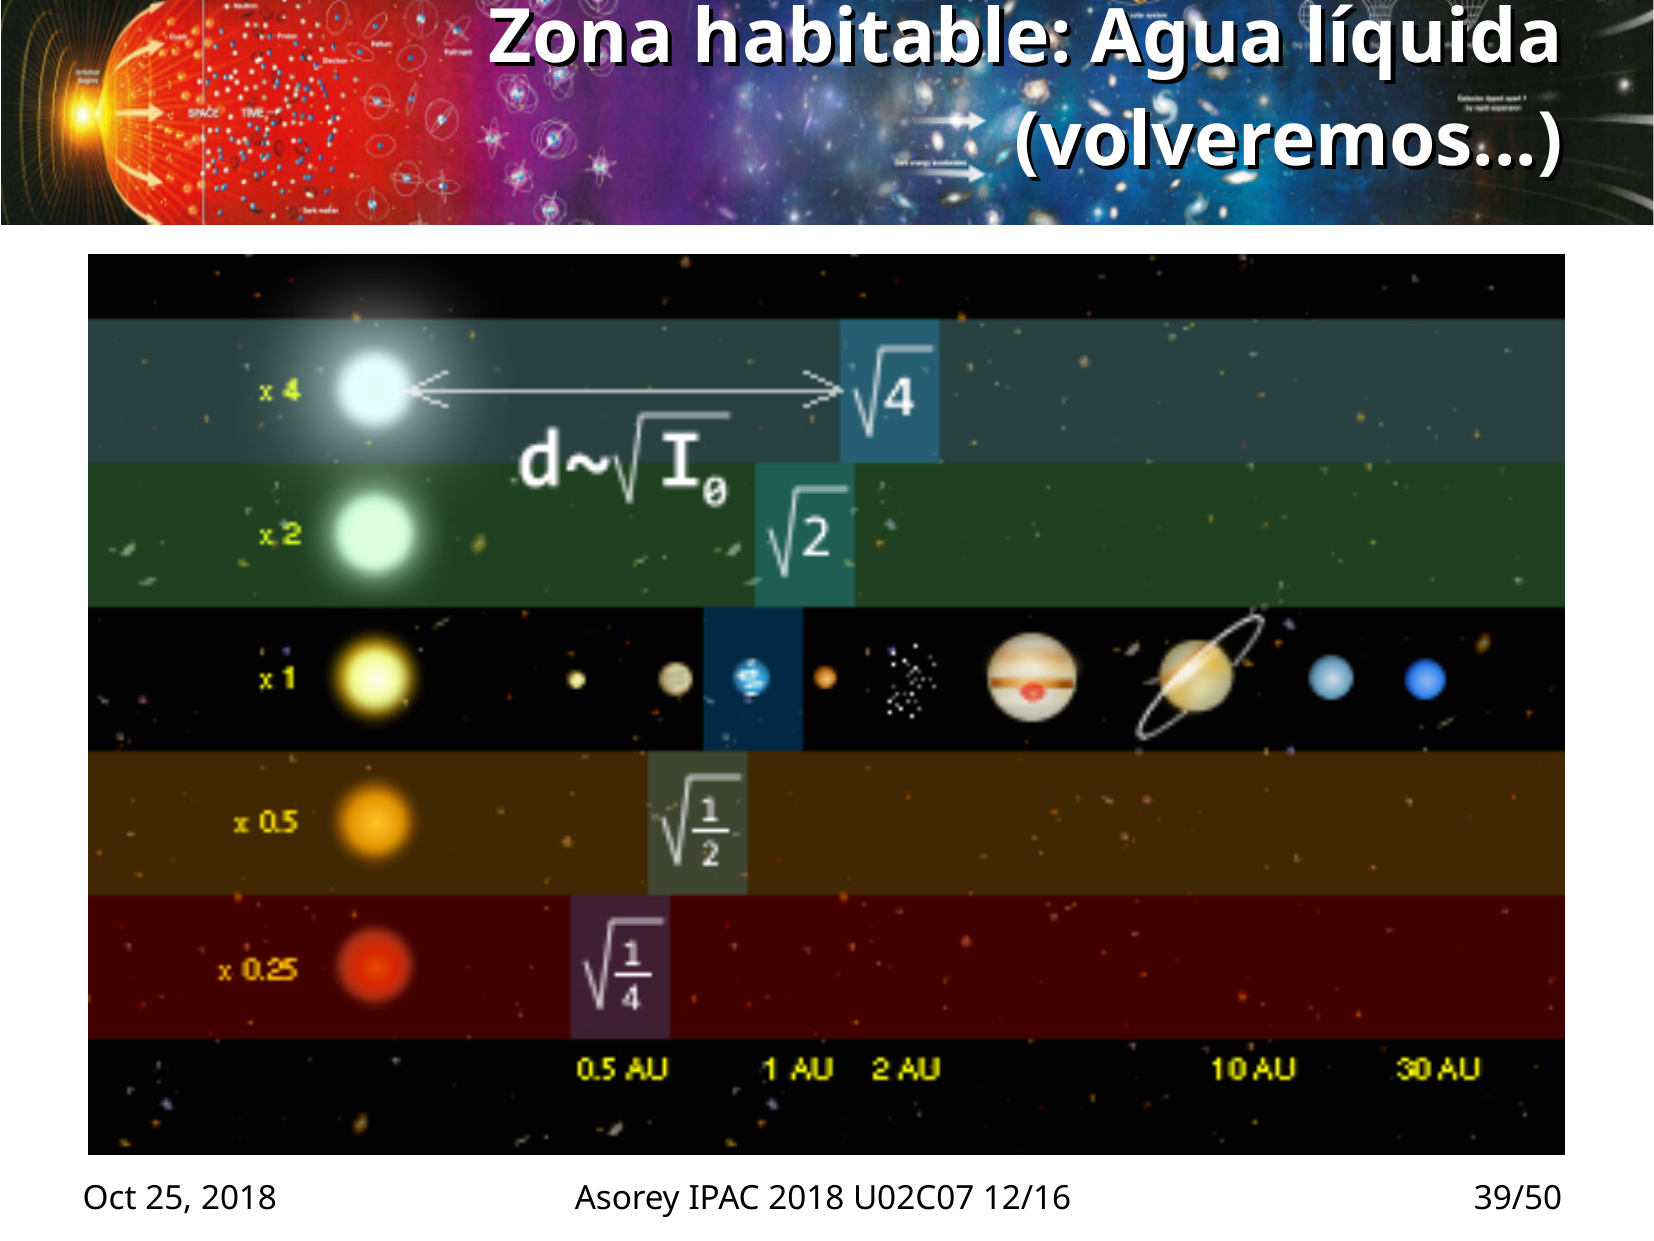

# Zona habitable: Agua líquida (volveremos...)
Oct 25, 2018
Asorey IPAC 2018 U02C07 12/16
39